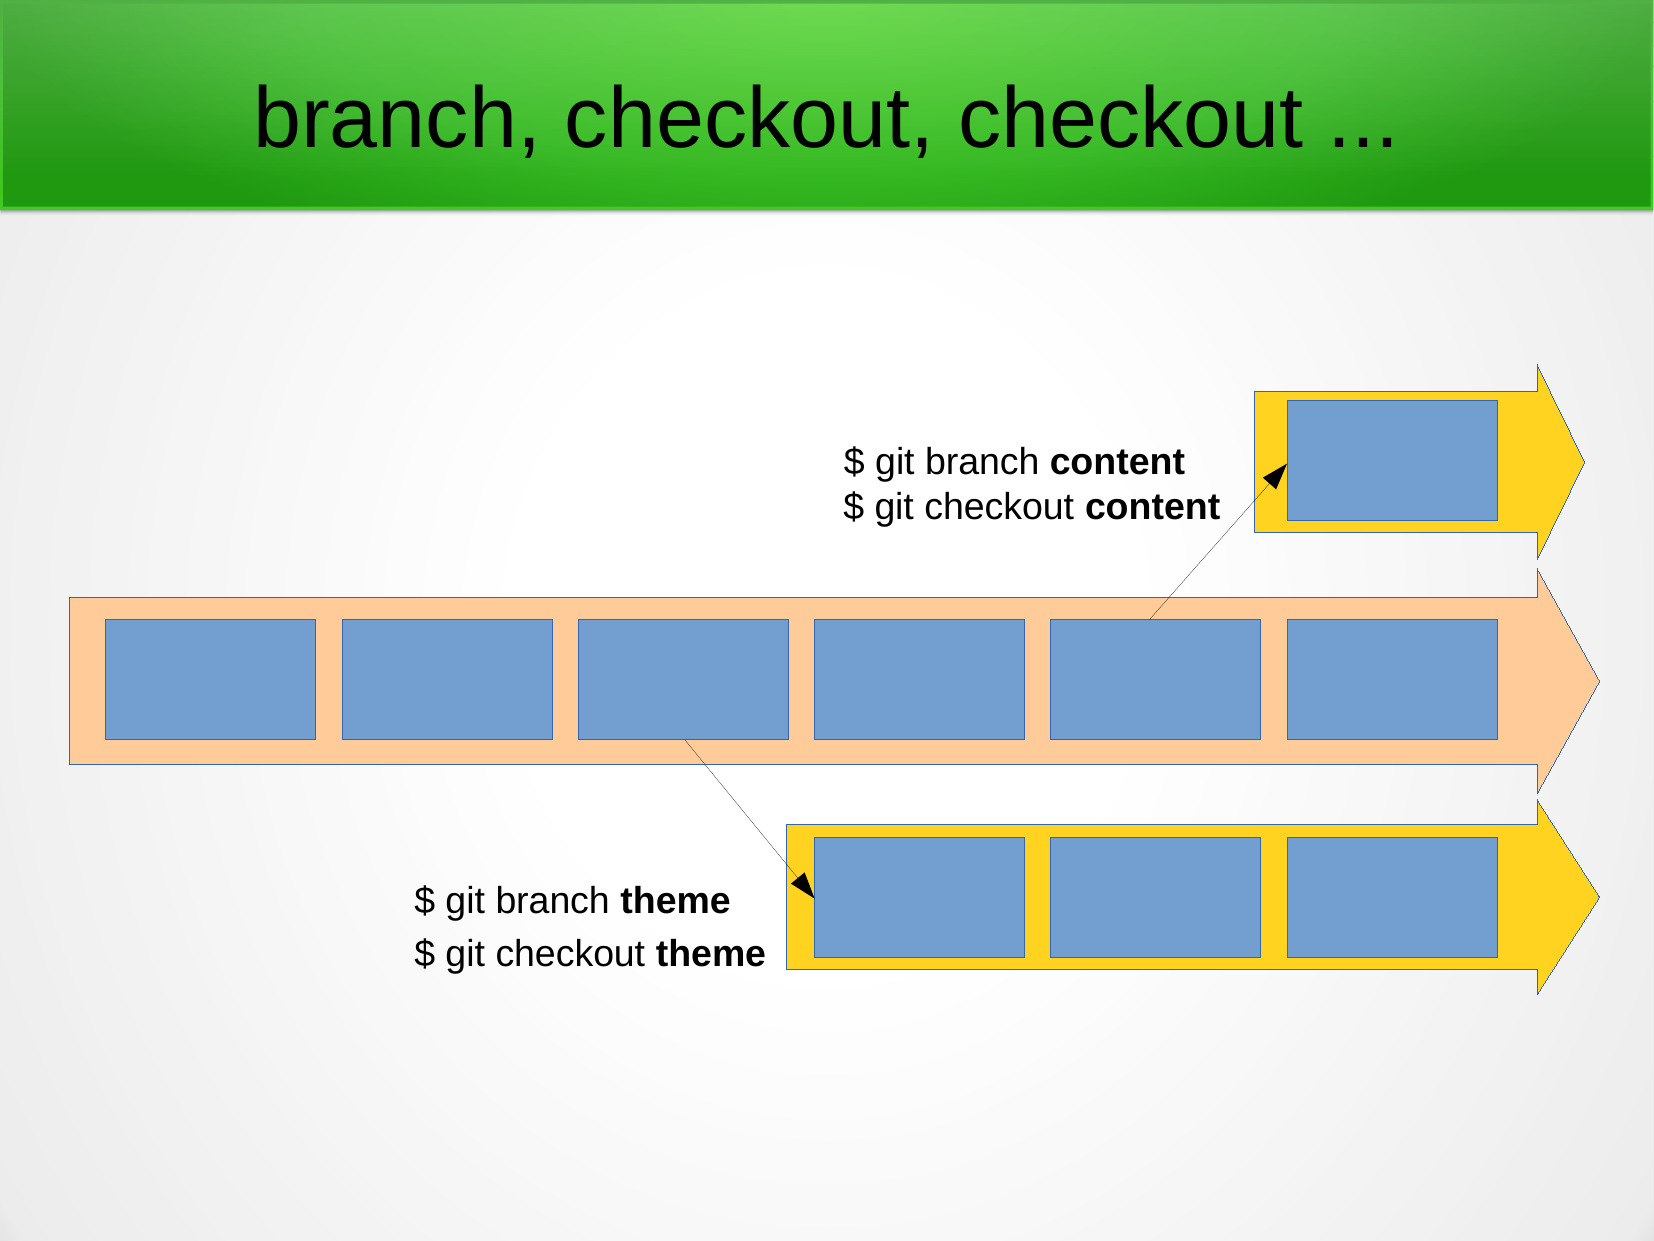

# branch, checkout, checkout ...
$ git branch content
$ git checkout content
$ git branch theme
$ git checkout theme